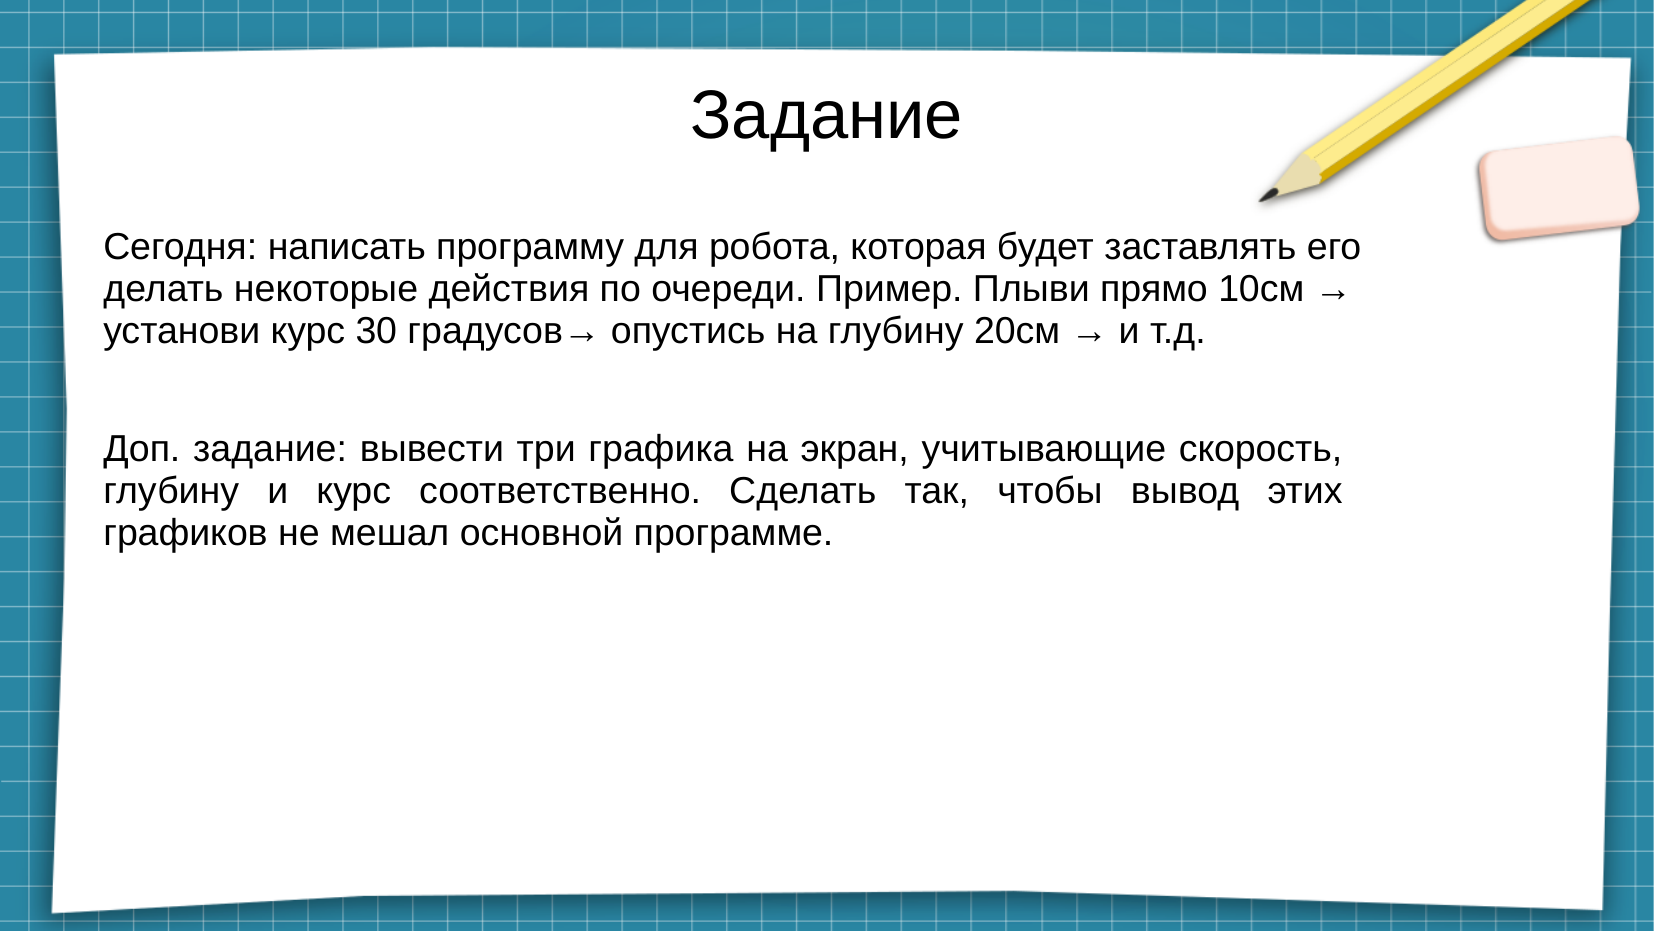

# Задание
Сегодня: написать программу для робота, которая будет заставлять его делать некоторые действия по очереди. Пример. Плыви прямо 10см → установи курс 30 градусов→ опустись на глубину 20см → и т.д.
Доп. задание: вывести три графика на экран, учитывающие скорость, глубину и курс соответственно. Сделать так, чтобы вывод этих графиков не мешал основной программе.